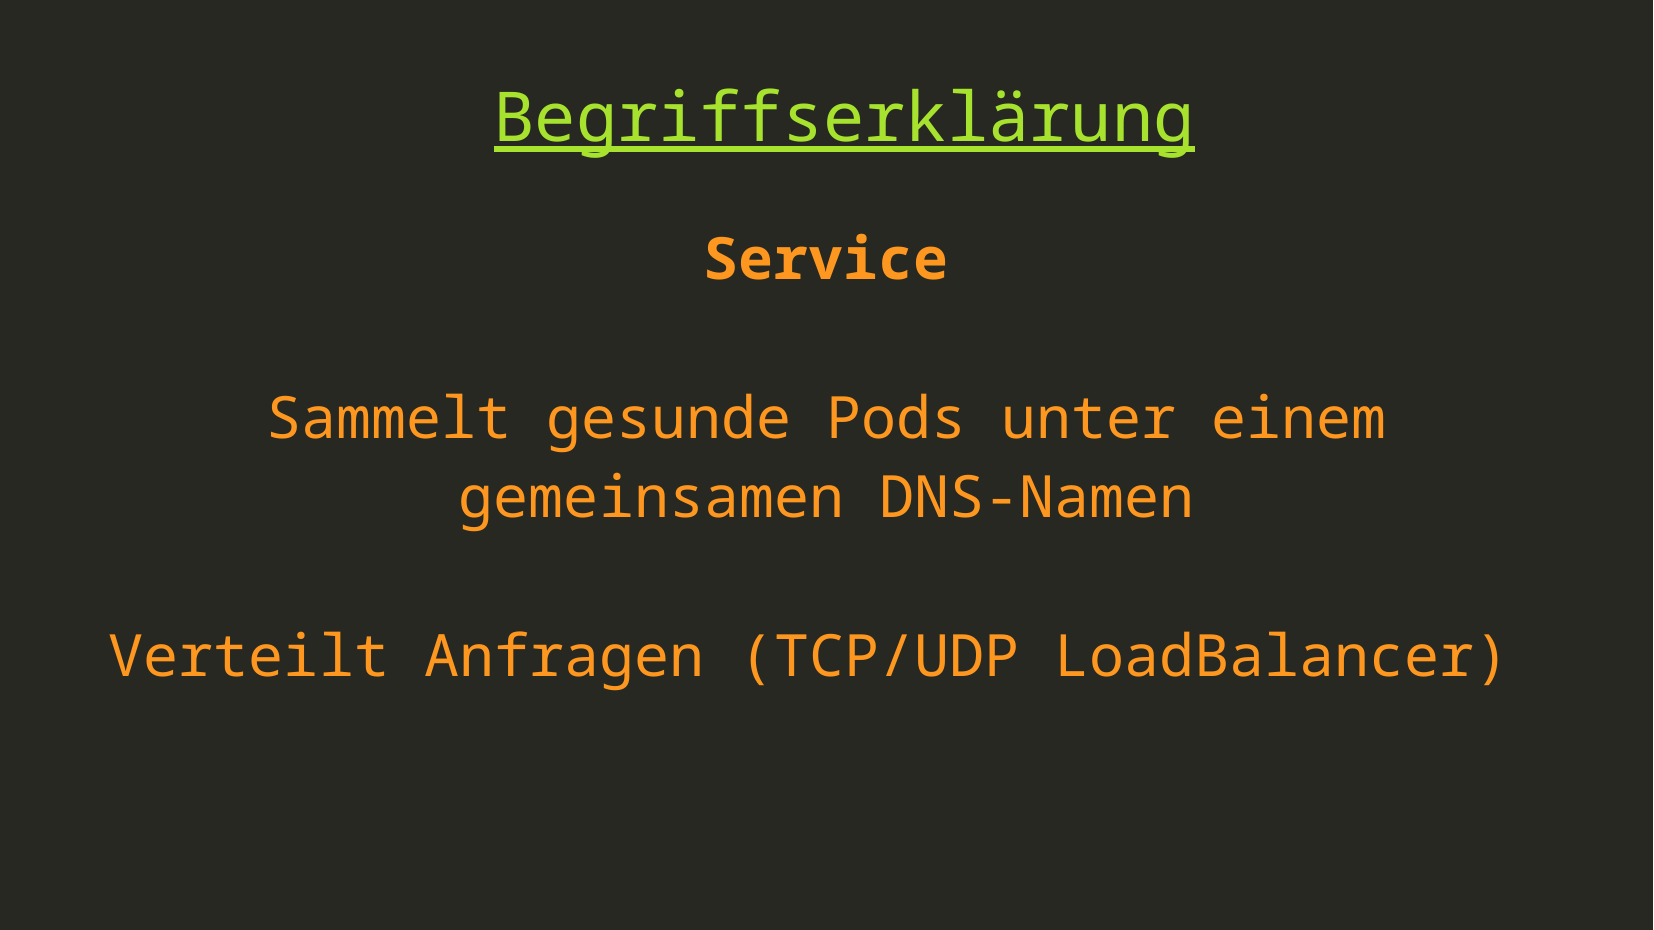

# Begriffserklärung
Service
Sammelt gesunde Pods unter einem gemeinsamen DNS-Namen
Verteilt Anfragen (TCP/UDP LoadBalancer)